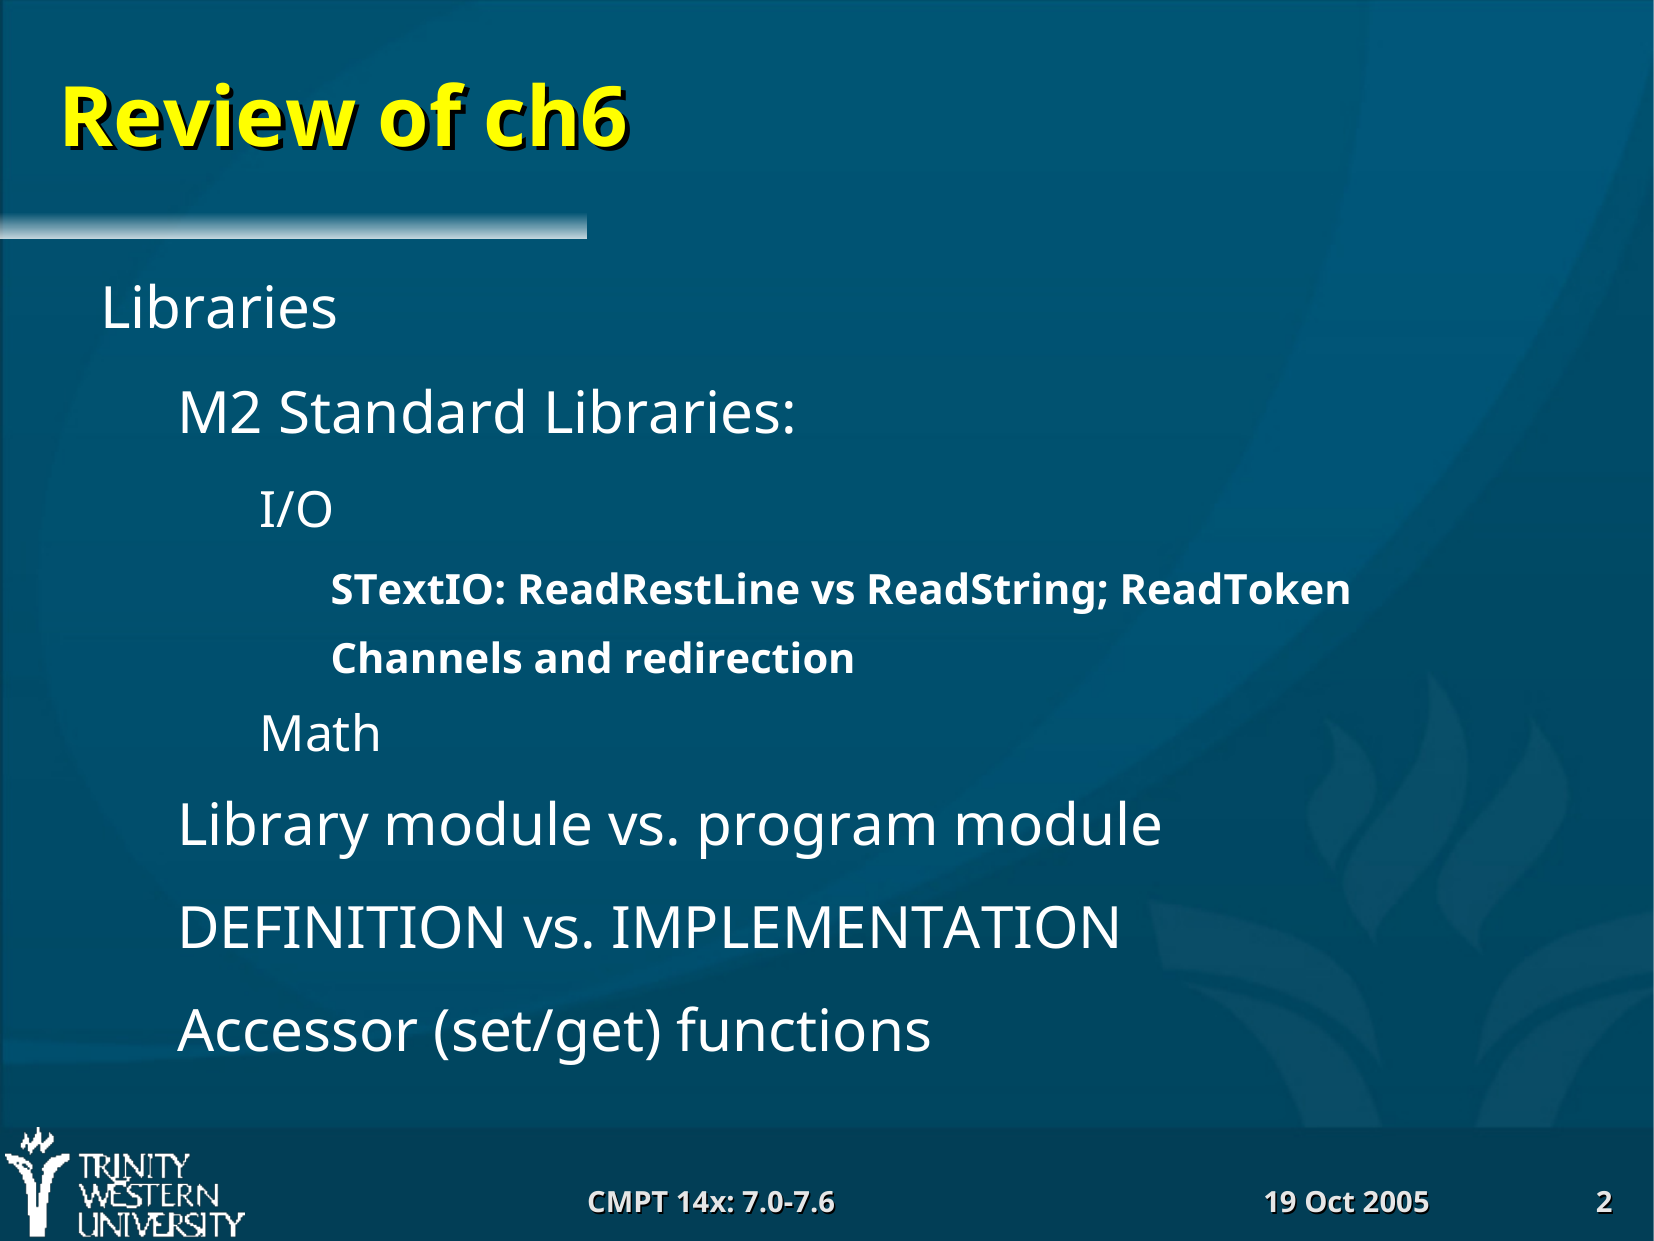

# Review of ch6
Libraries
M2 Standard Libraries:
I/O
STextIO: ReadRestLine vs ReadString; ReadToken
Channels and redirection
Math
Library module vs. program module
DEFINITION vs. IMPLEMENTATION
Accessor (set/get) functions
CMPT 14x: 7.0-7.6
19 Oct 2005
2